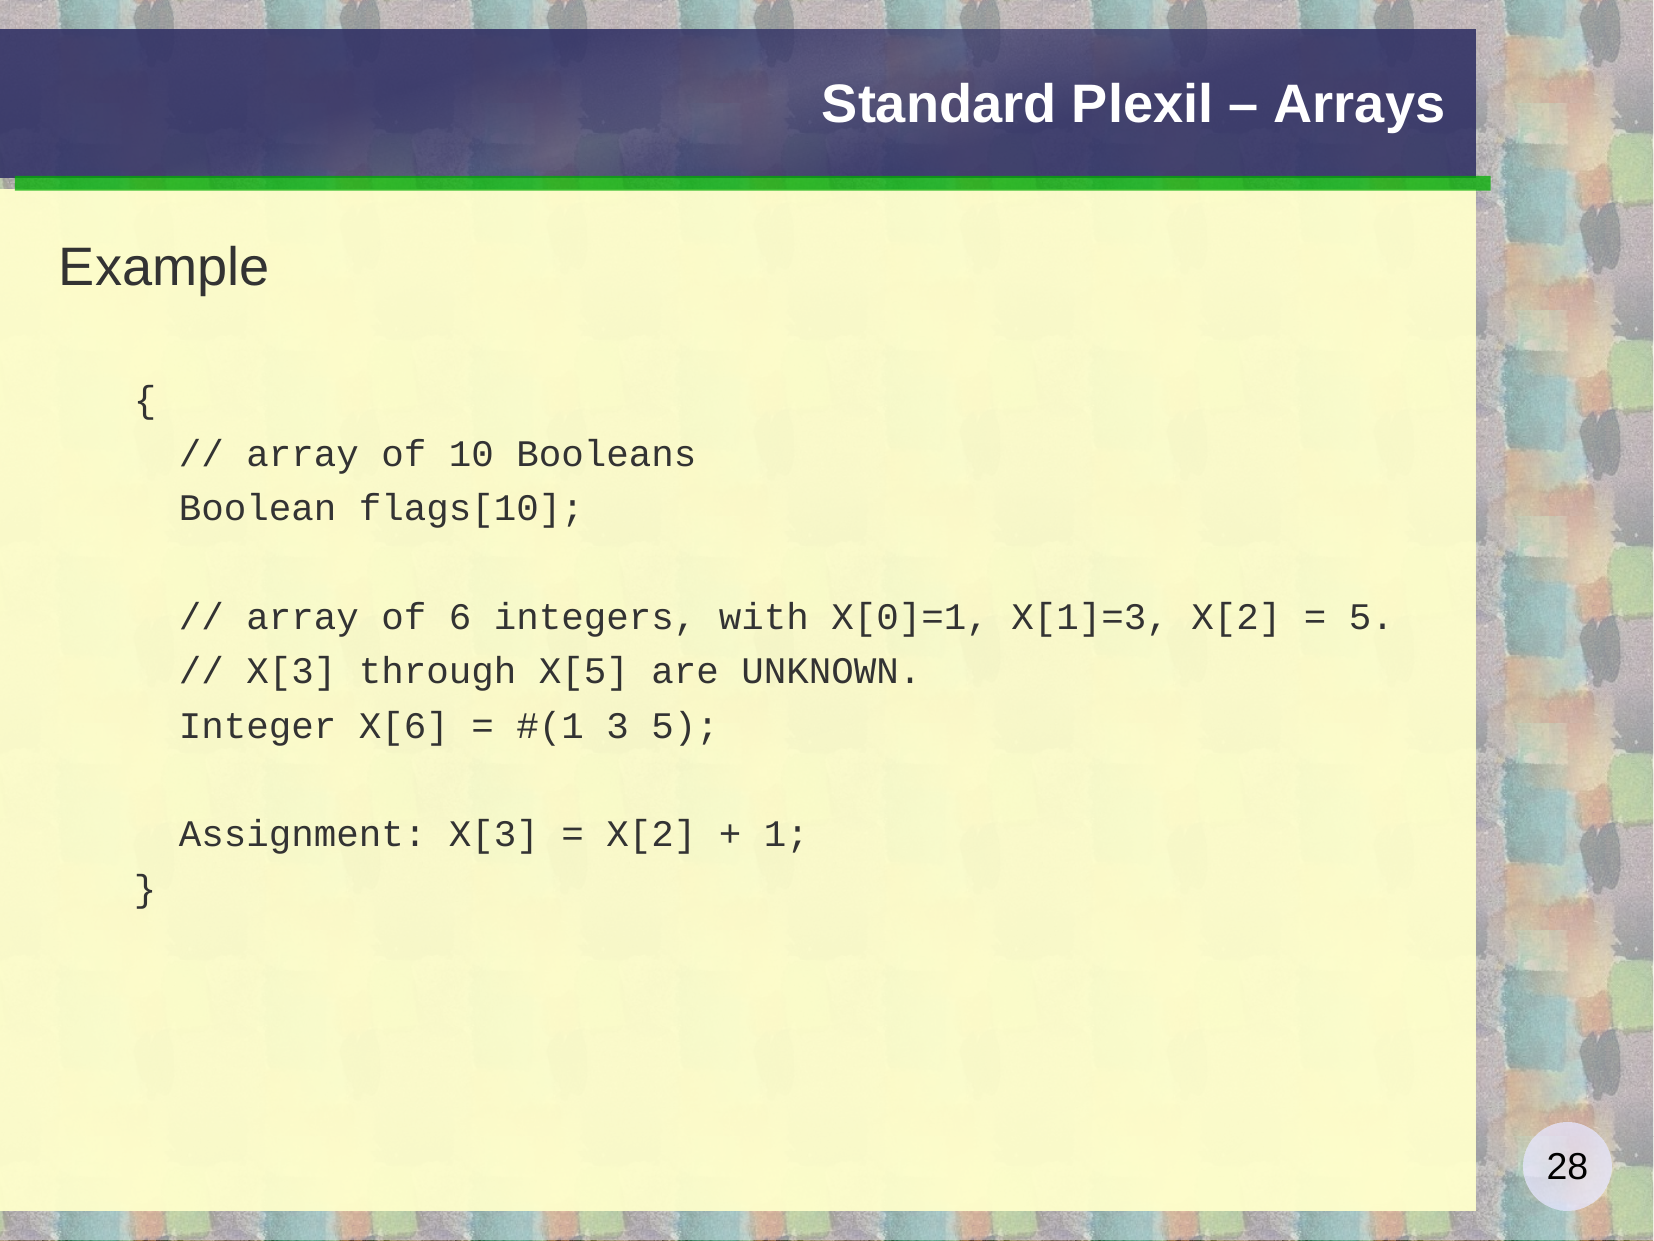

# Standard Plexil – Arrays
Example
{
 // array of 10 Booleans
 Boolean flags[10];
 // array of 6 integers, with X[0]=1, X[1]=3, X[2] = 5.
 // X[3] through X[5] are UNKNOWN.
 Integer X[6] = #(1 3 5);
 Assignment: X[3] = X[2] + 1;
}